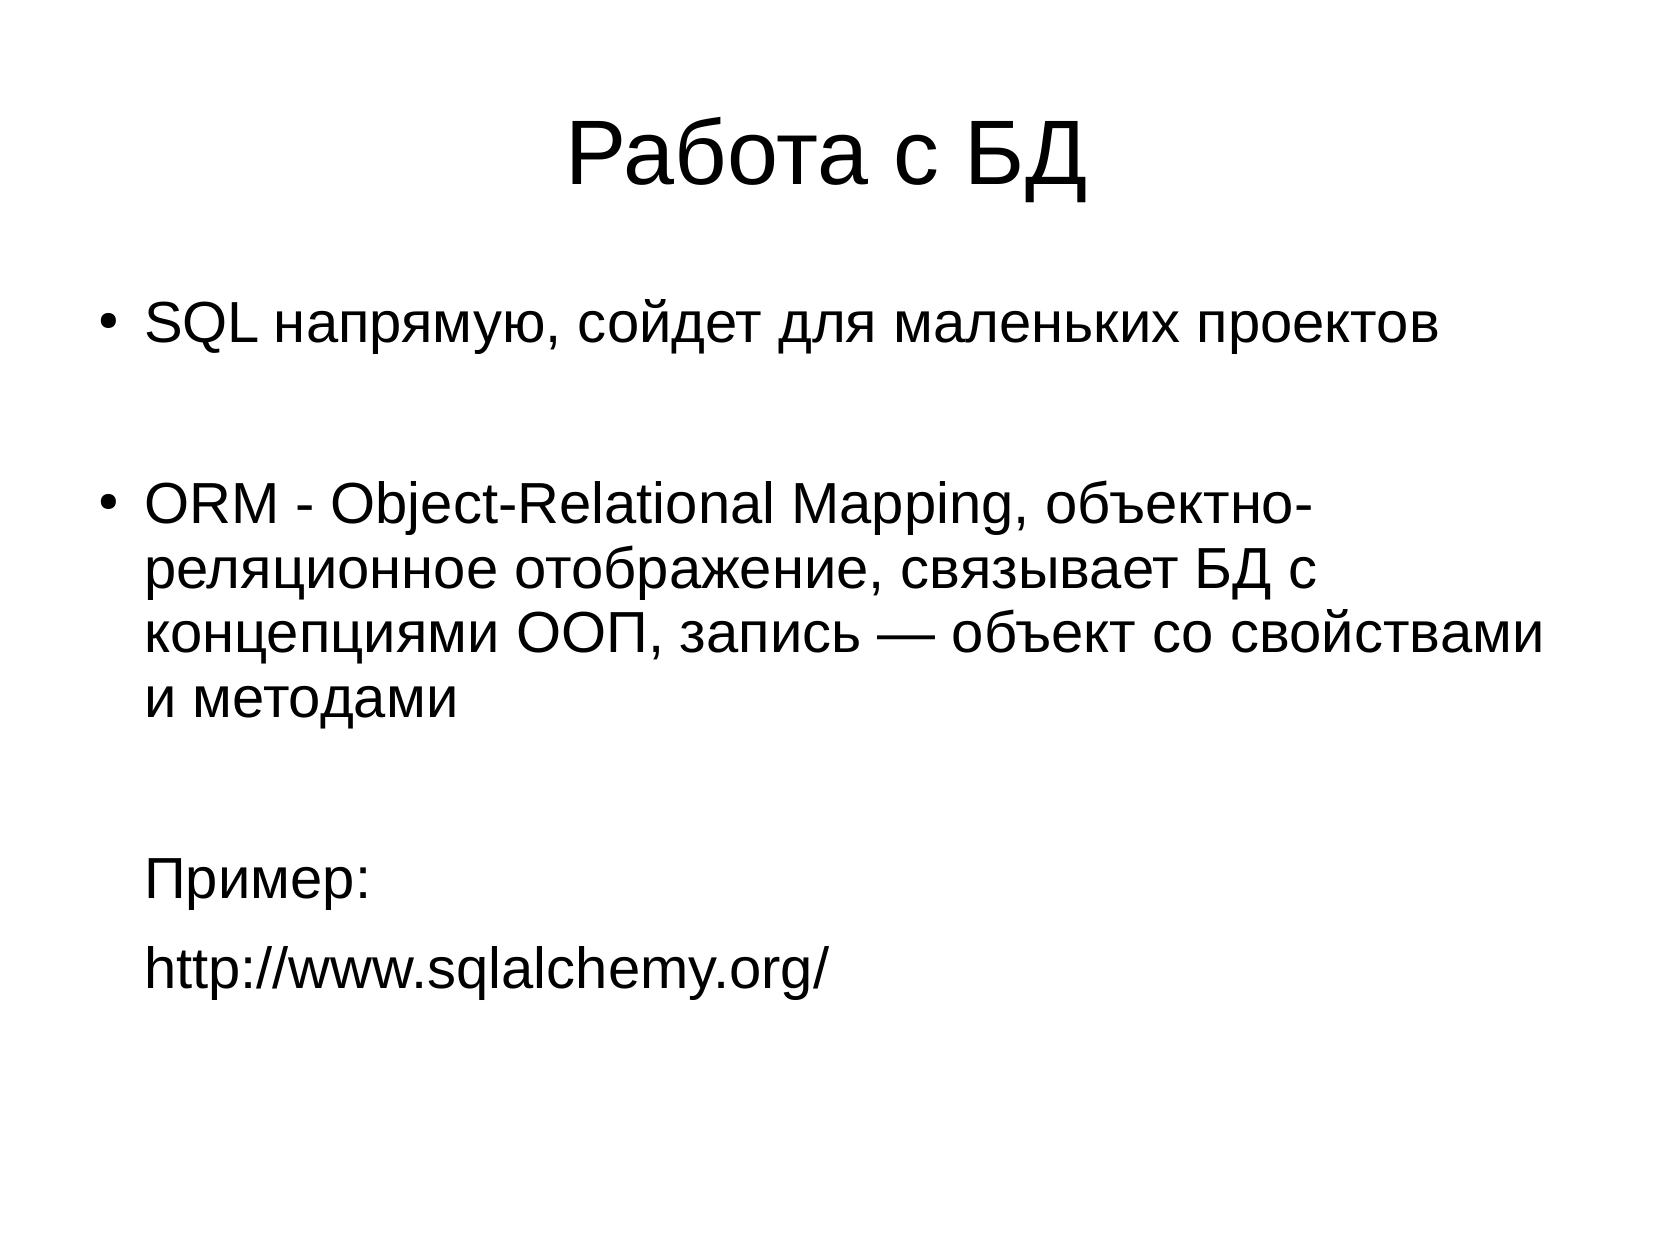

# Работа с БД
SQL напрямую, сойдет для маленьких проектов
ORM - Object-Relational Mapping, объектно-реляционное отображение, связывает БД с концепциями ООП, запись — объект со свойствами и методами
Пример:
http://www.sqlalchemy.org/